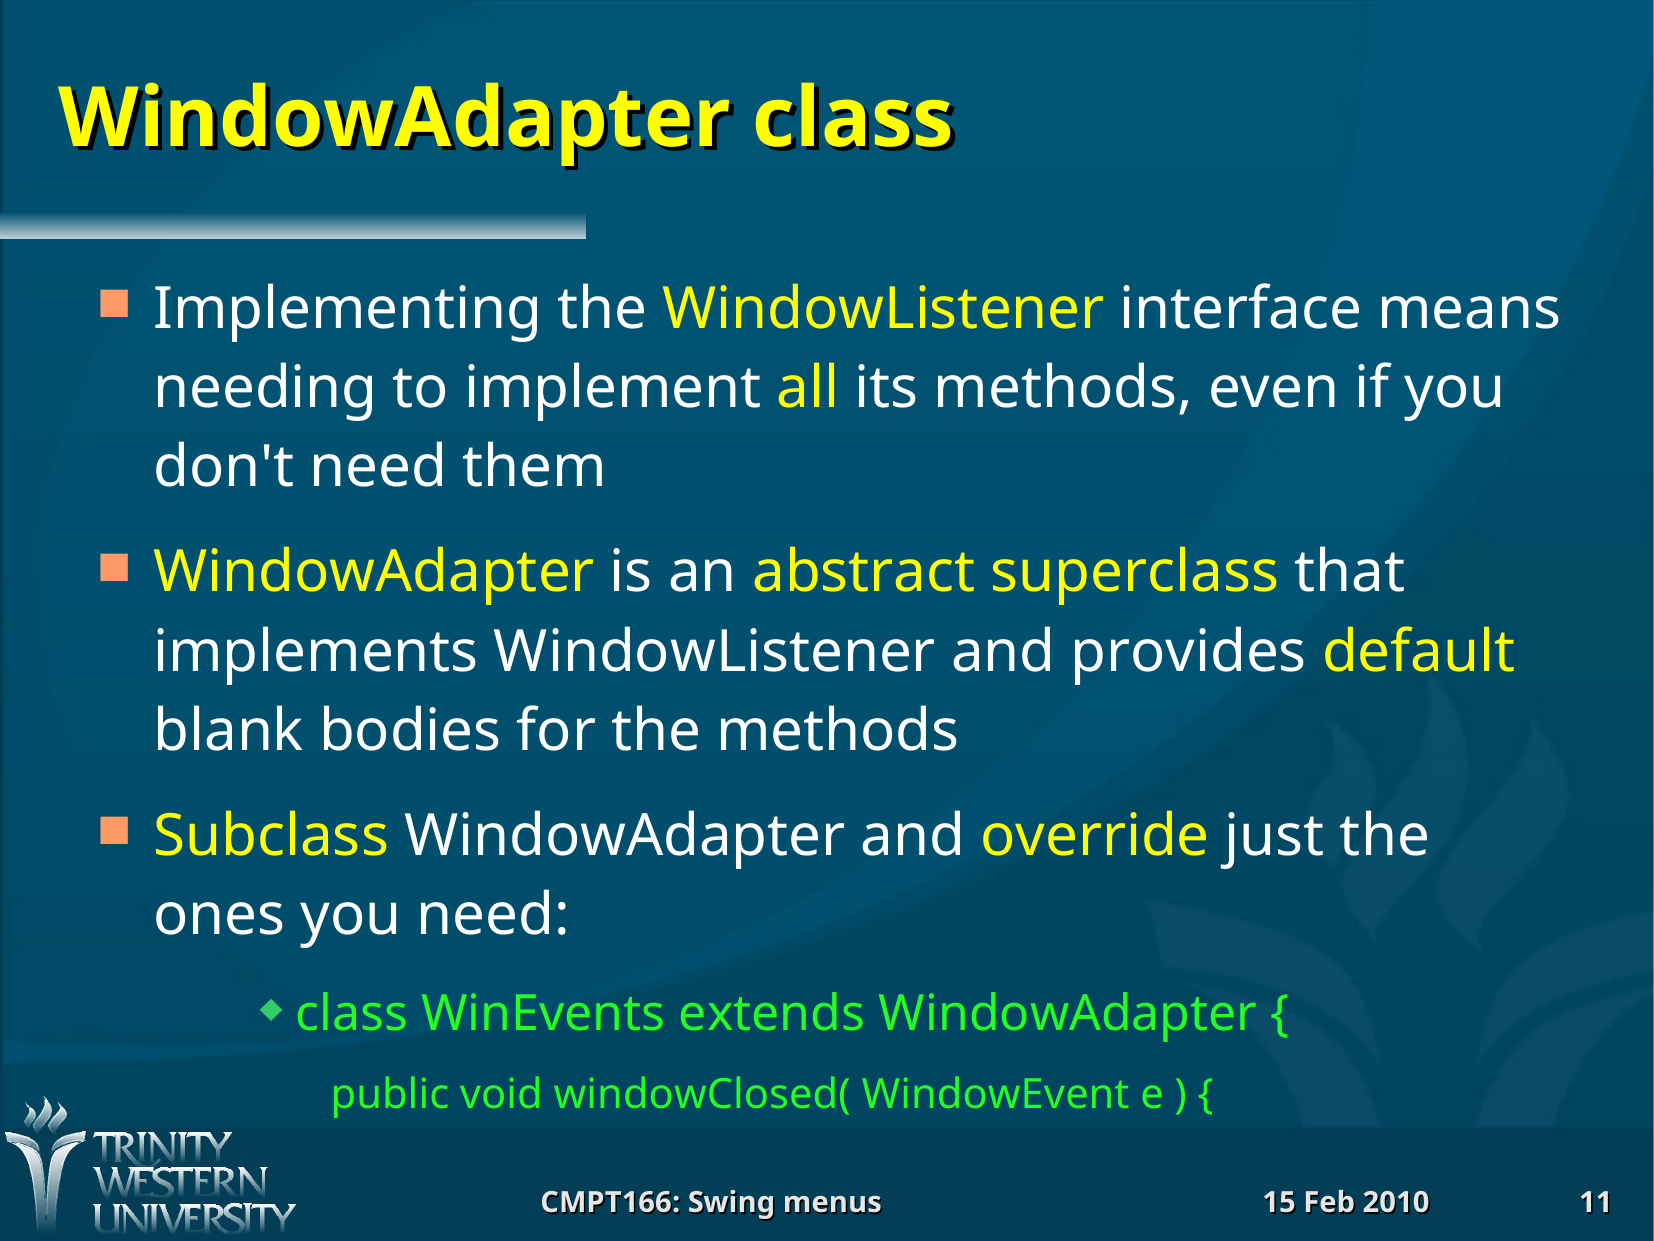

# WindowAdapter class
Implementing the WindowListener interface means needing to implement all its methods, even if you don't need them
WindowAdapter is an abstract superclass that implements WindowListener and provides default blank bodies for the methods
Subclass WindowAdapter and override just the ones you need:
class WinEvents extends WindowAdapter {
public void windowClosed( WindowEvent e ) {
CMPT166: Swing menus
15 Feb 2010
11